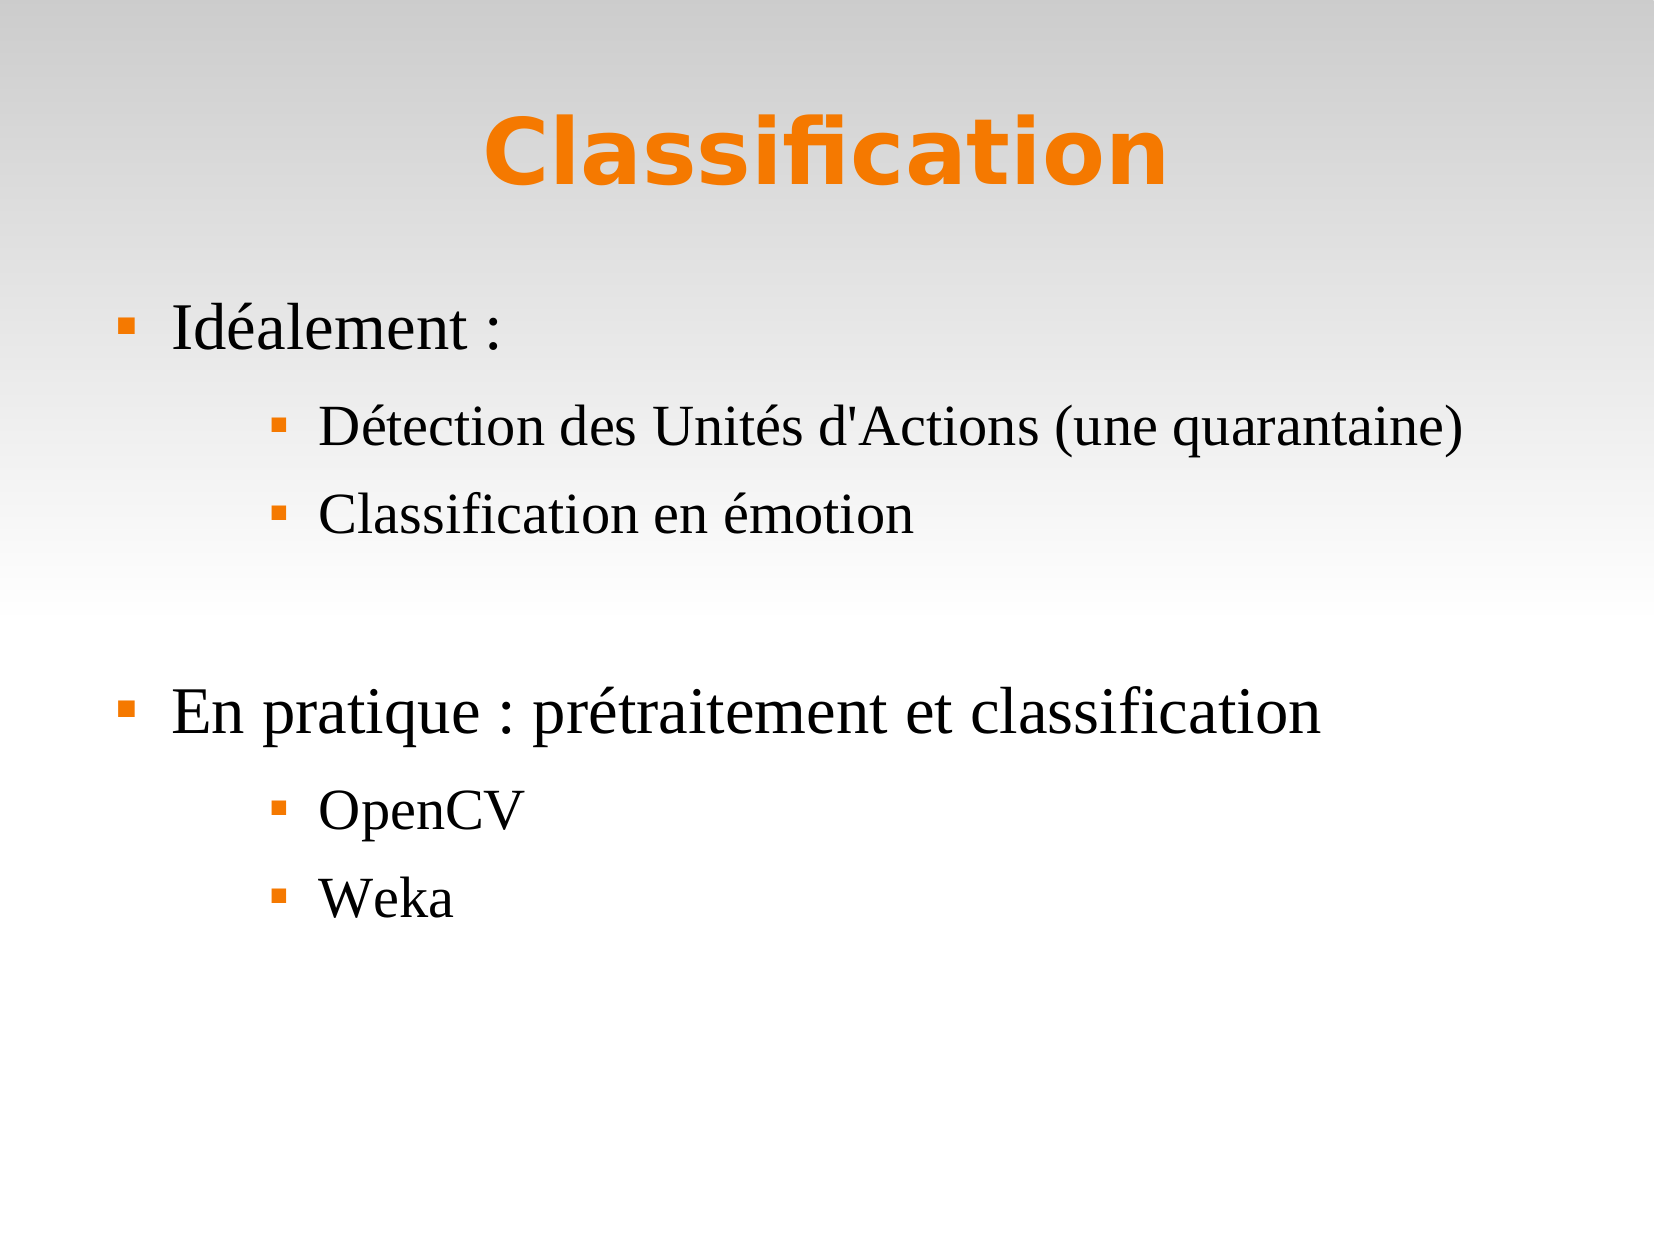

# Classification
Idéalement :
Détection des Unités d'Actions (une quarantaine)
Classification en émotion
En pratique : prétraitement et classification
OpenCV
Weka